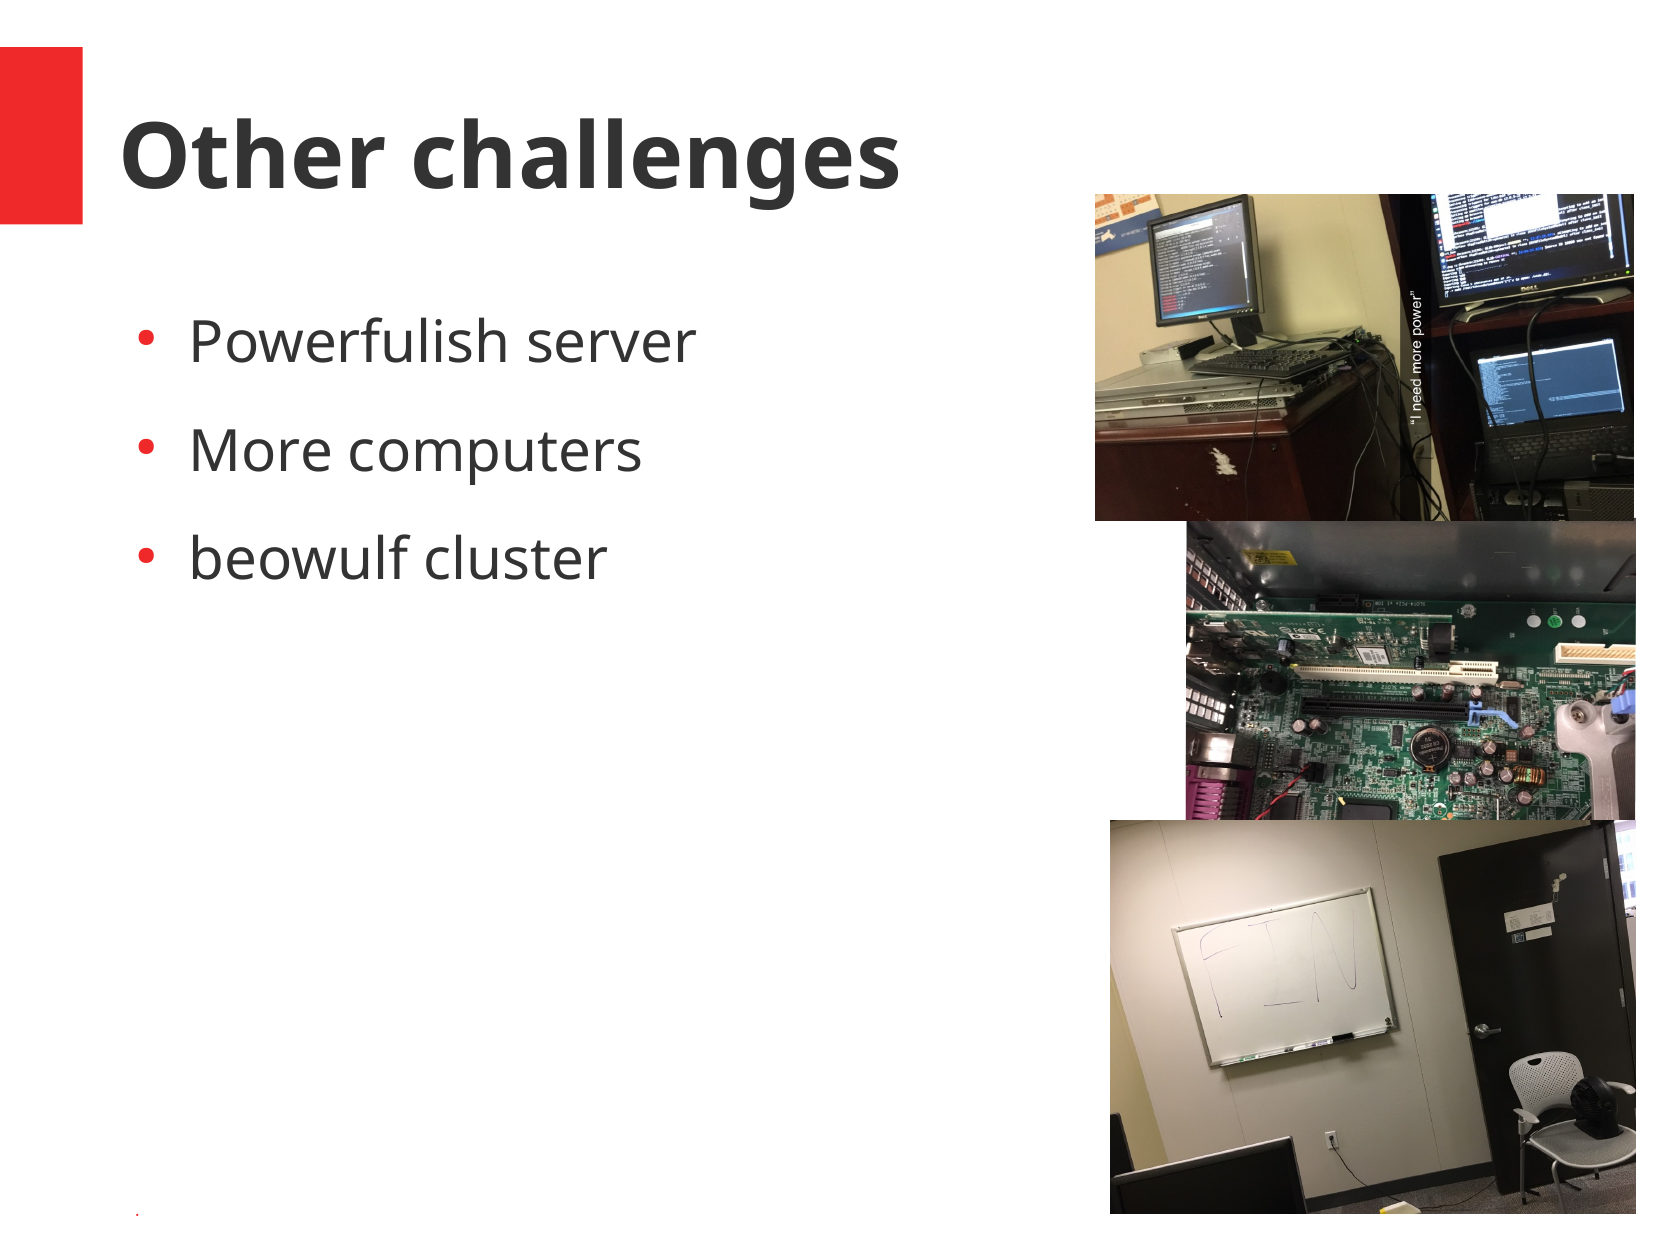

# Other challenges
Powerfulish server
More computers
beowulf cluster
My boss saw my masterpiece...
12